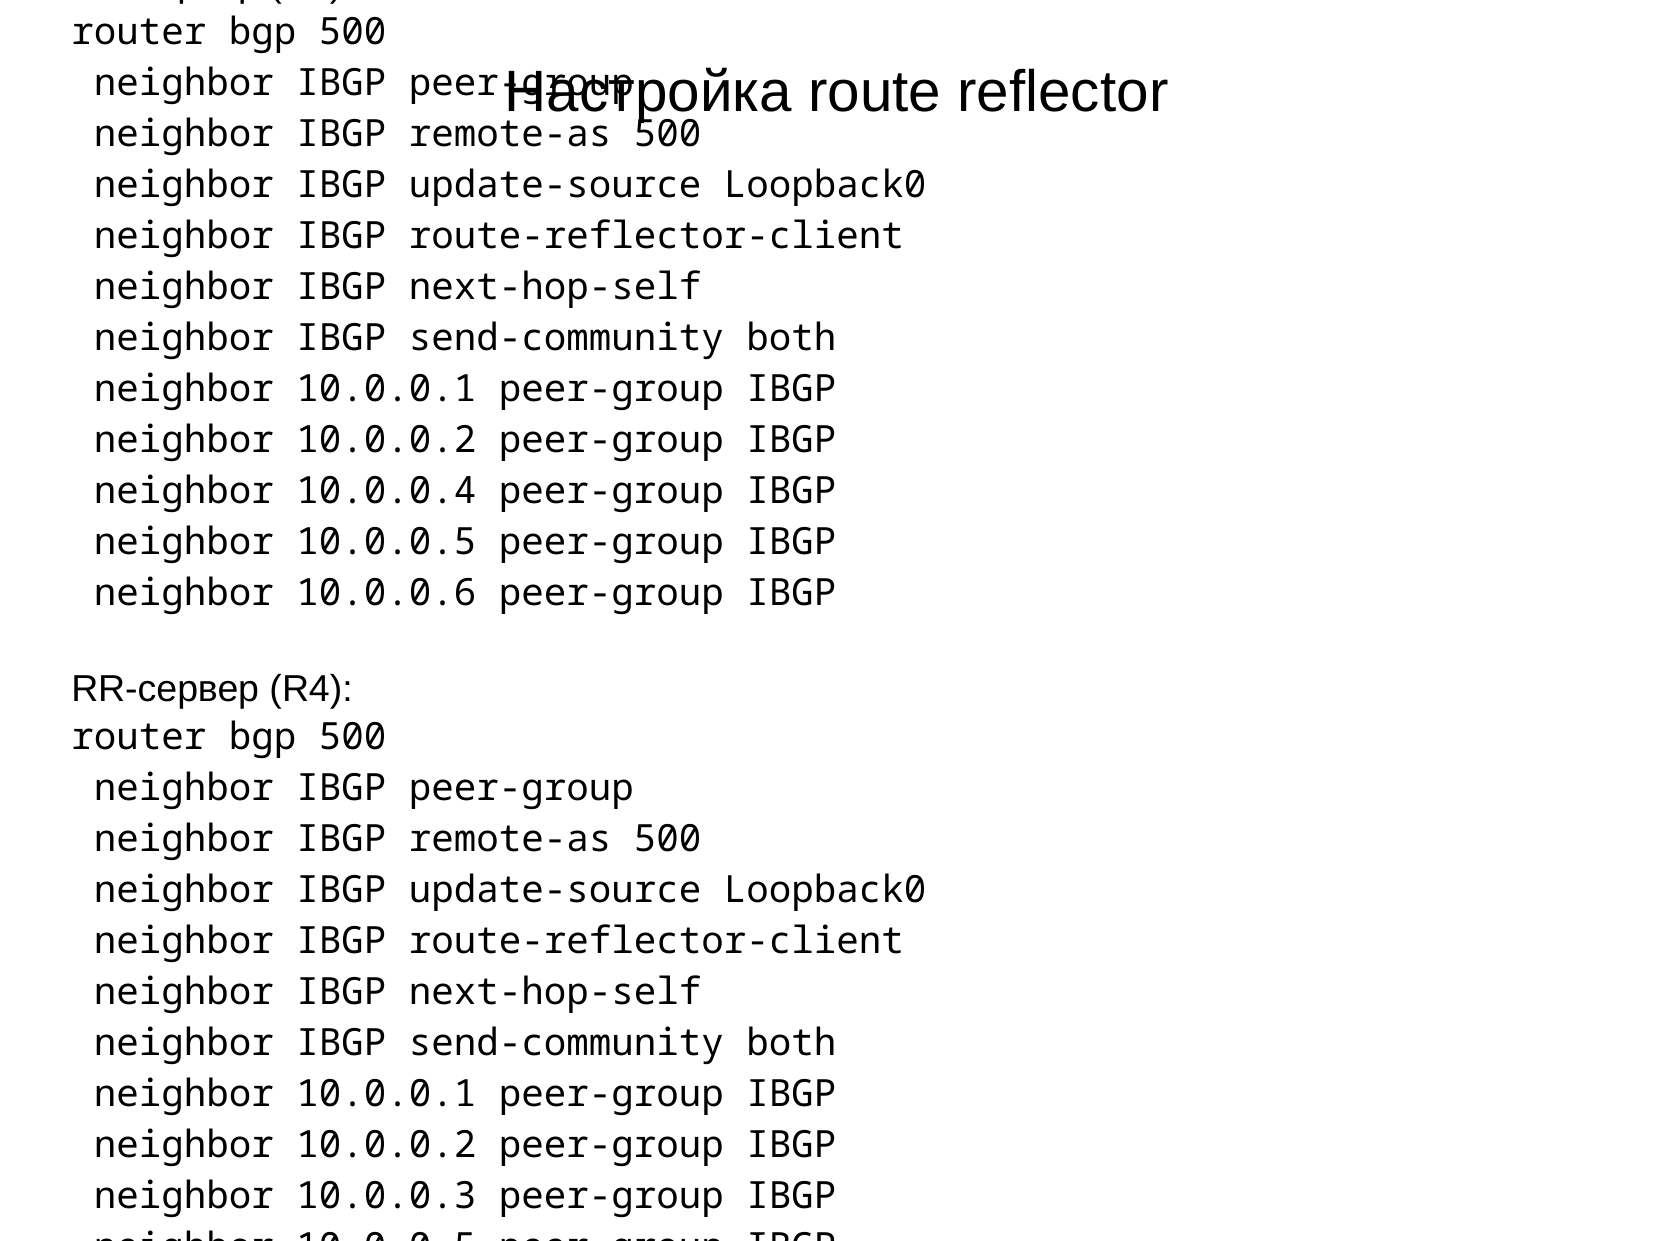

# RR-сервер (R3):
router bgp 500
 neighbor IBGP peer-group
 neighbor IBGP remote-as 500
 neighbor IBGP update-source Loopback0
 neighbor IBGP route-reflector-client
 neighbor IBGP next-hop-self
 neighbor IBGP send-community both
 neighbor 10.0.0.1 peer-group IBGP
 neighbor 10.0.0.2 peer-group IBGP
 neighbor 10.0.0.4 peer-group IBGP
 neighbor 10.0.0.5 peer-group IBGP
 neighbor 10.0.0.6 peer-group IBGP
RR-сервер (R4):
router bgp 500
 neighbor IBGP peer-group
 neighbor IBGP remote-as 500
 neighbor IBGP update-source Loopback0
 neighbor IBGP route-reflector-client
 neighbor IBGP next-hop-self
 neighbor IBGP send-community both
 neighbor 10.0.0.1 peer-group IBGP
 neighbor 10.0.0.2 peer-group IBGP
 neighbor 10.0.0.3 peer-group IBGP
 neighbor 10.0.0.5 peer-group IBGP
 neighbor 10.0.0.6 peer-group IBGP
Настройка route reflector